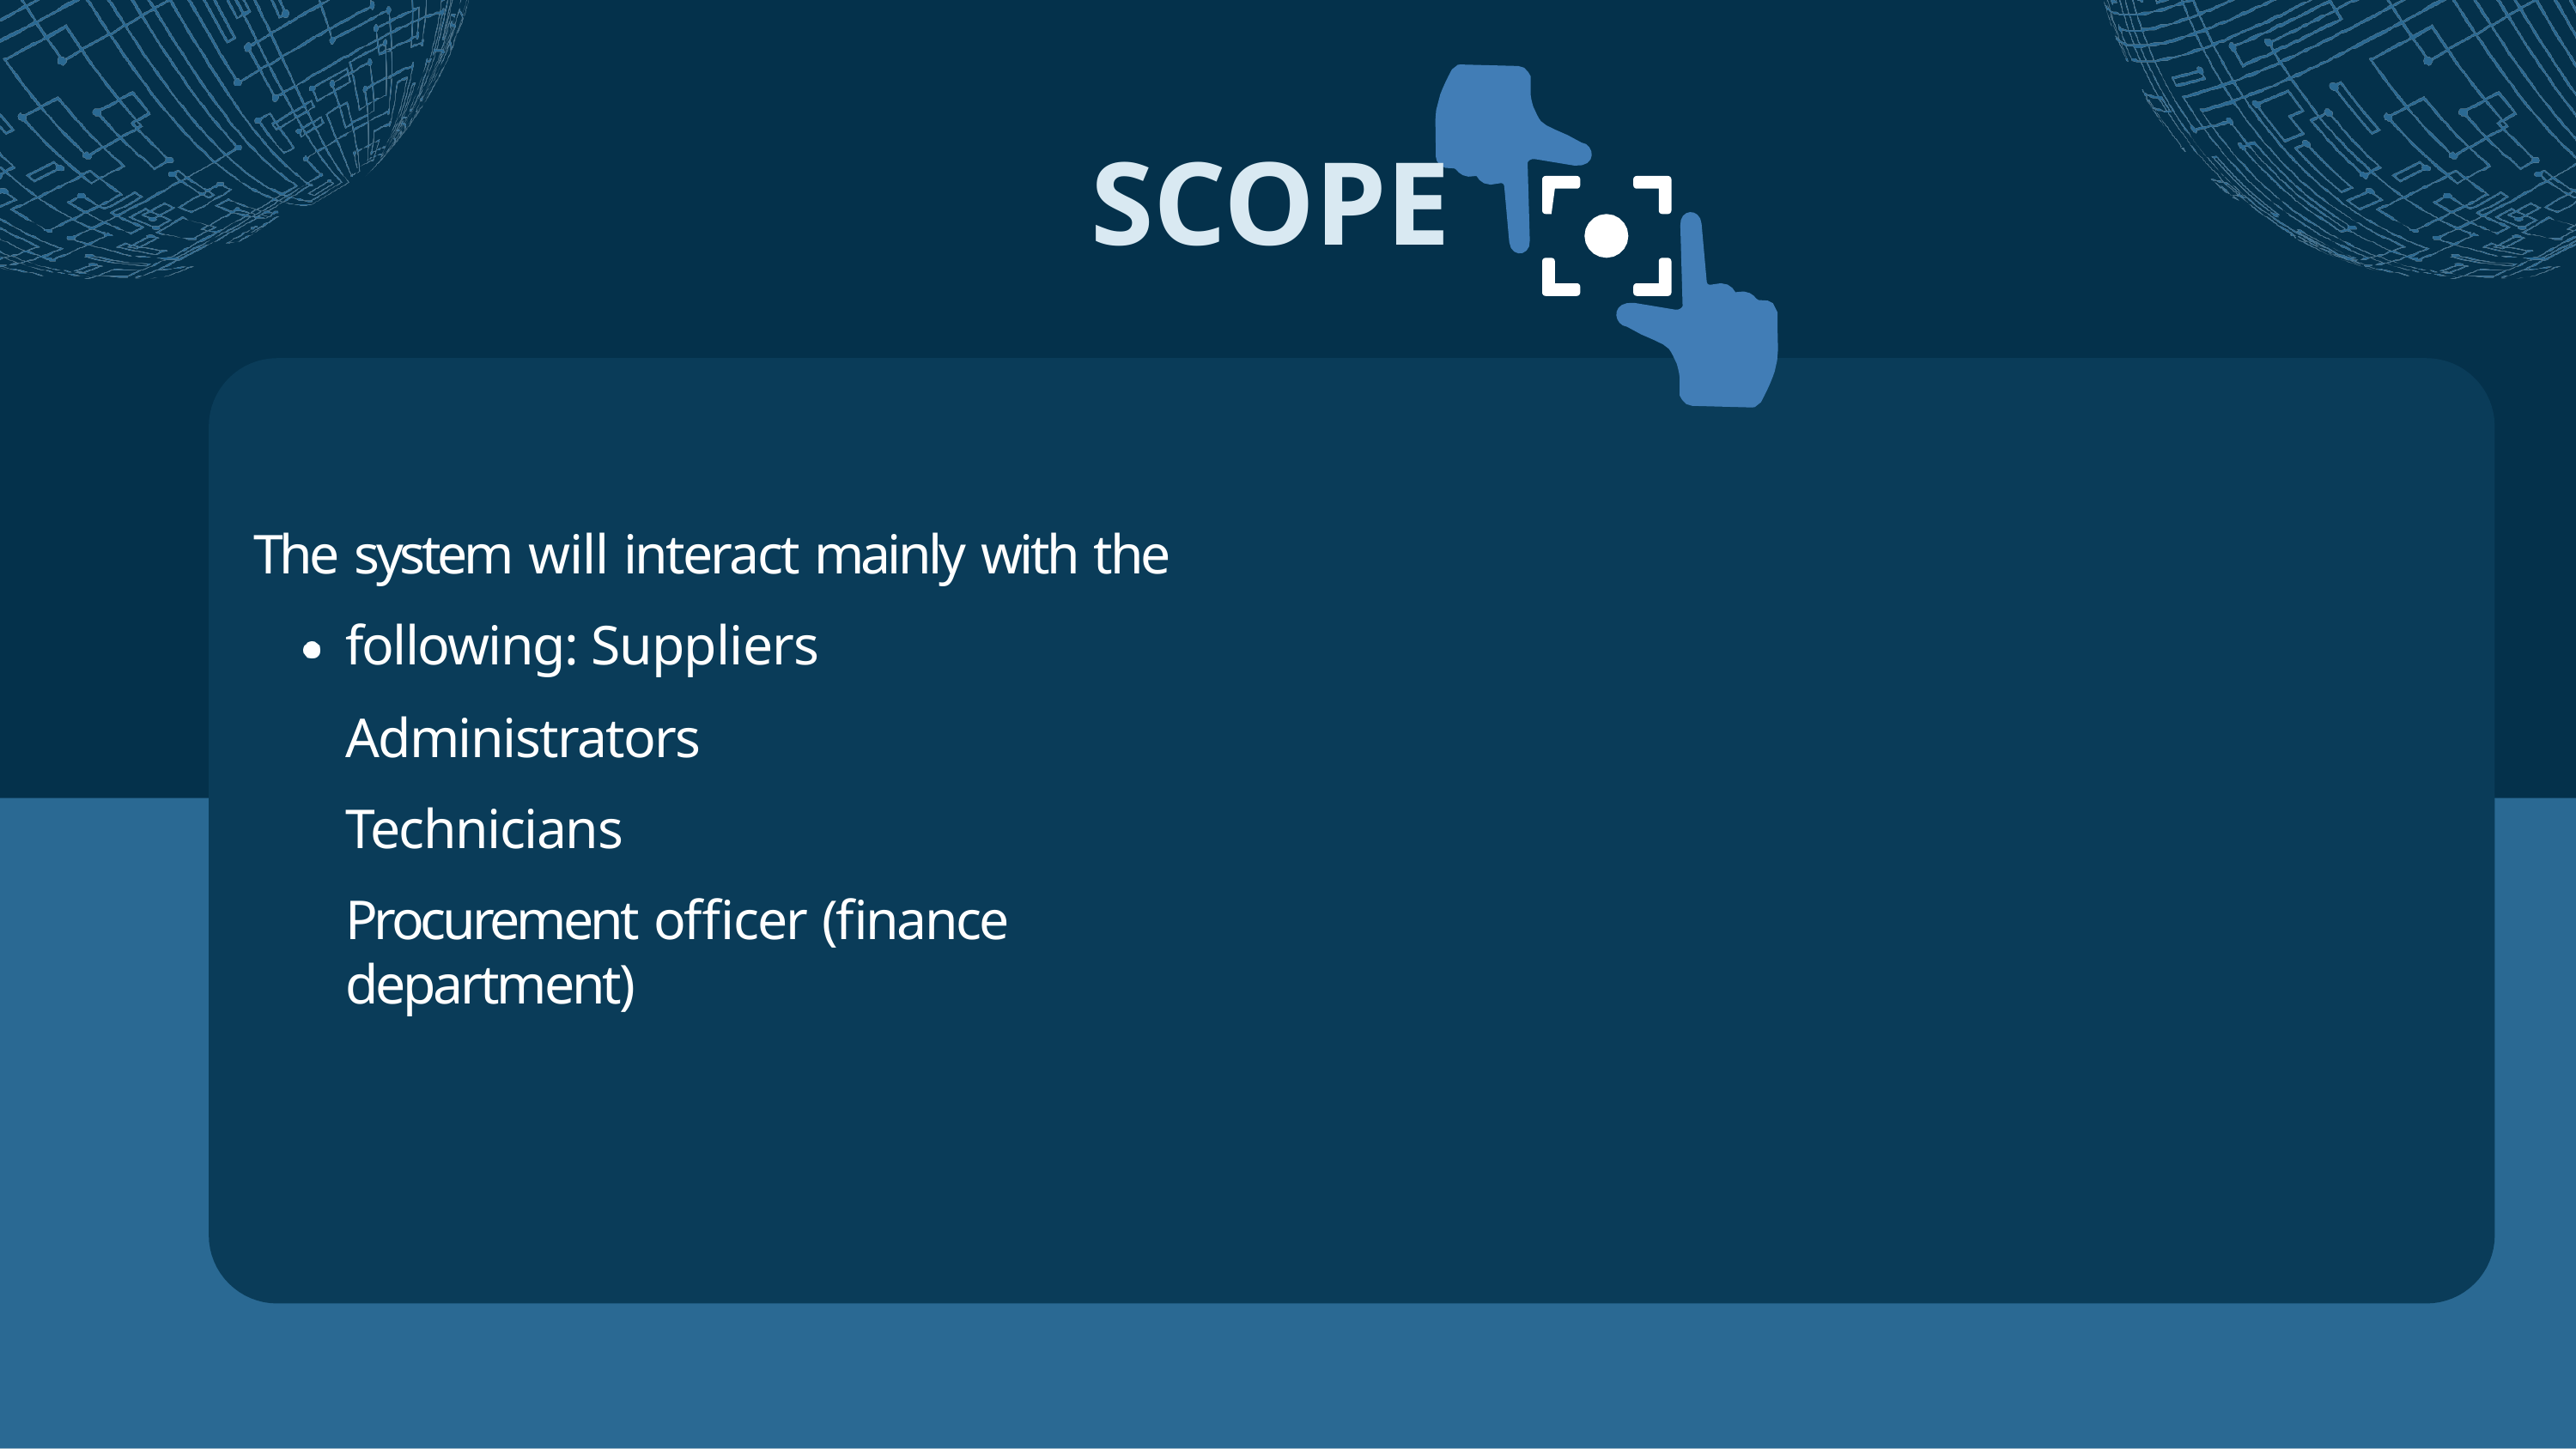

# SCOPE
The system will interact mainly with the following: Suppliers
Administrators
Technicians
Procurement officer (finance department)